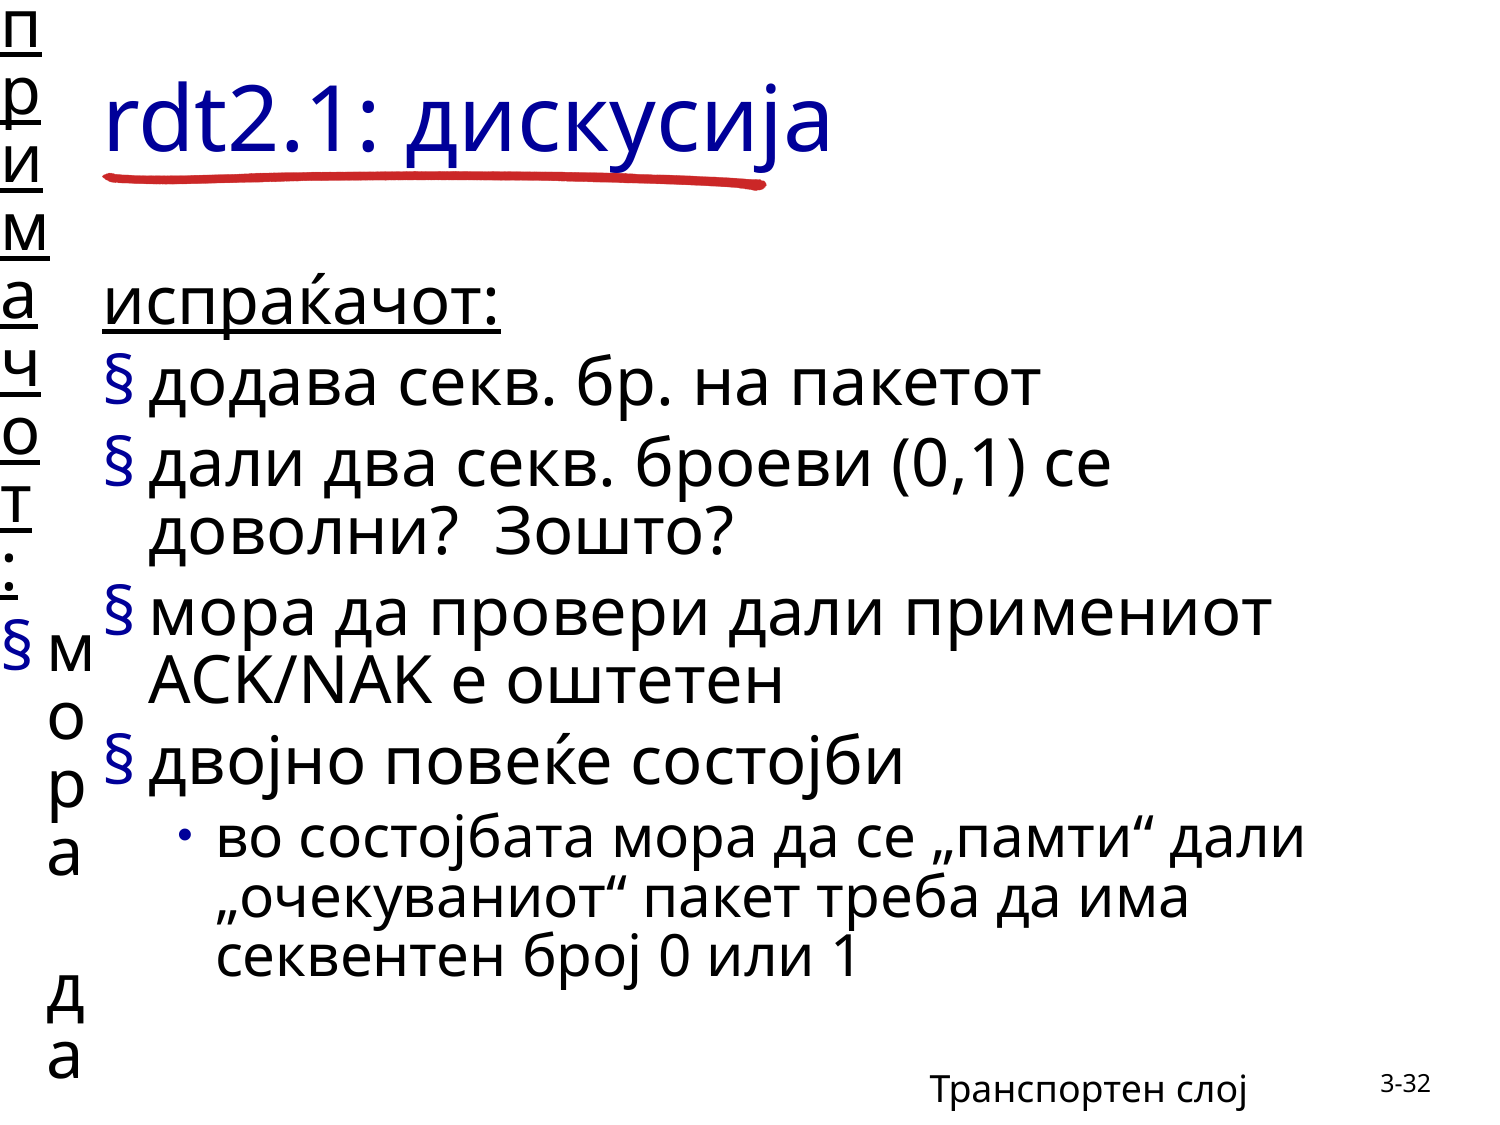

примачот:
мора да провери дали примениот пакет е дупликат
состојбата покажува дали 0 или 1 е очекуваниот секв. бр.
забелешка: примачот не може да знае дали неговиот последен ACK/NAK успешно ги примил испраќачот
# rdt2.1: дискусија
испраќачот:
додава секв. бр. на пакетот
дали два секв. броеви (0,1) се доволни? Зошто?
мора да провери дали примениот ACK/NAK е оштетен
двојно повеќе состојби
во состојбата мора да се „памти“ дали „очекуваниот“ пакет треба да има секвентен број 0 или 1
Транспортен слој